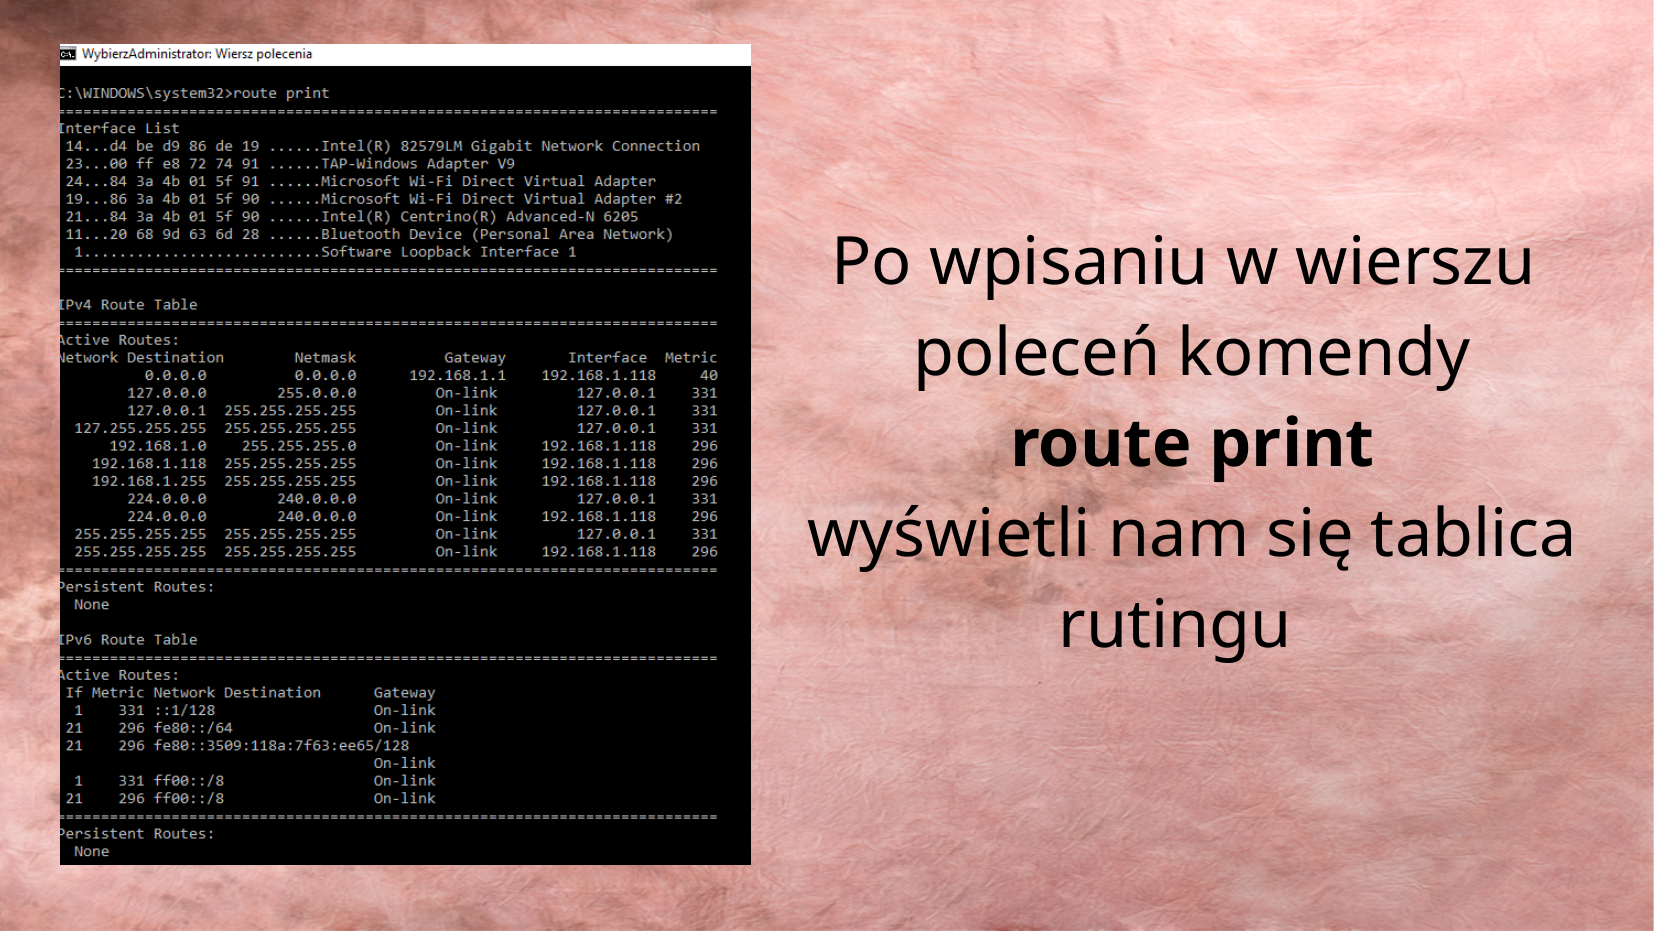

# Po wpisaniu w wierszu poleceń komendy route print wyświetli nam się tablica rutingu